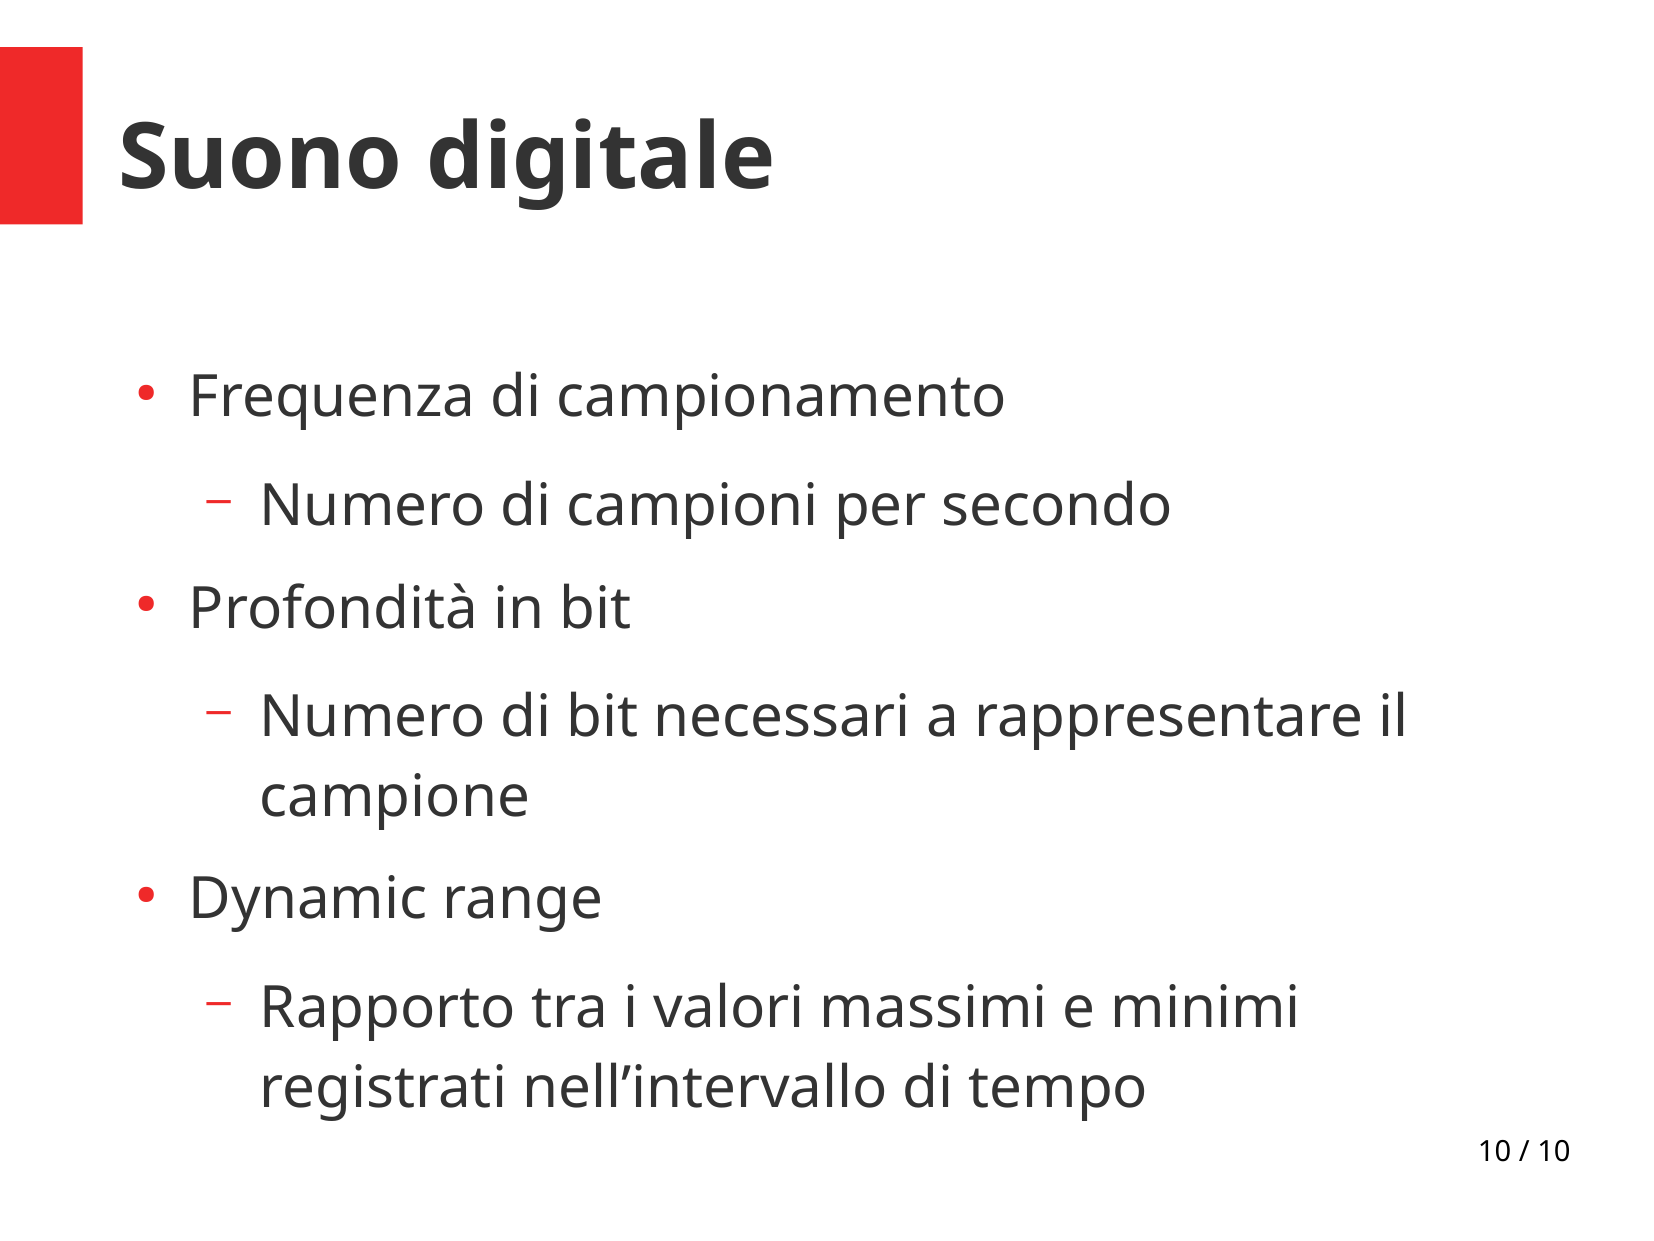

# Suono digitale
Frequenza di campionamento
Numero di campioni per secondo
Profondità in bit
Numero di bit necessari a rappresentare il campione
Dynamic range
Rapporto tra i valori massimi e minimi registrati nell’intervallo di tempo
10